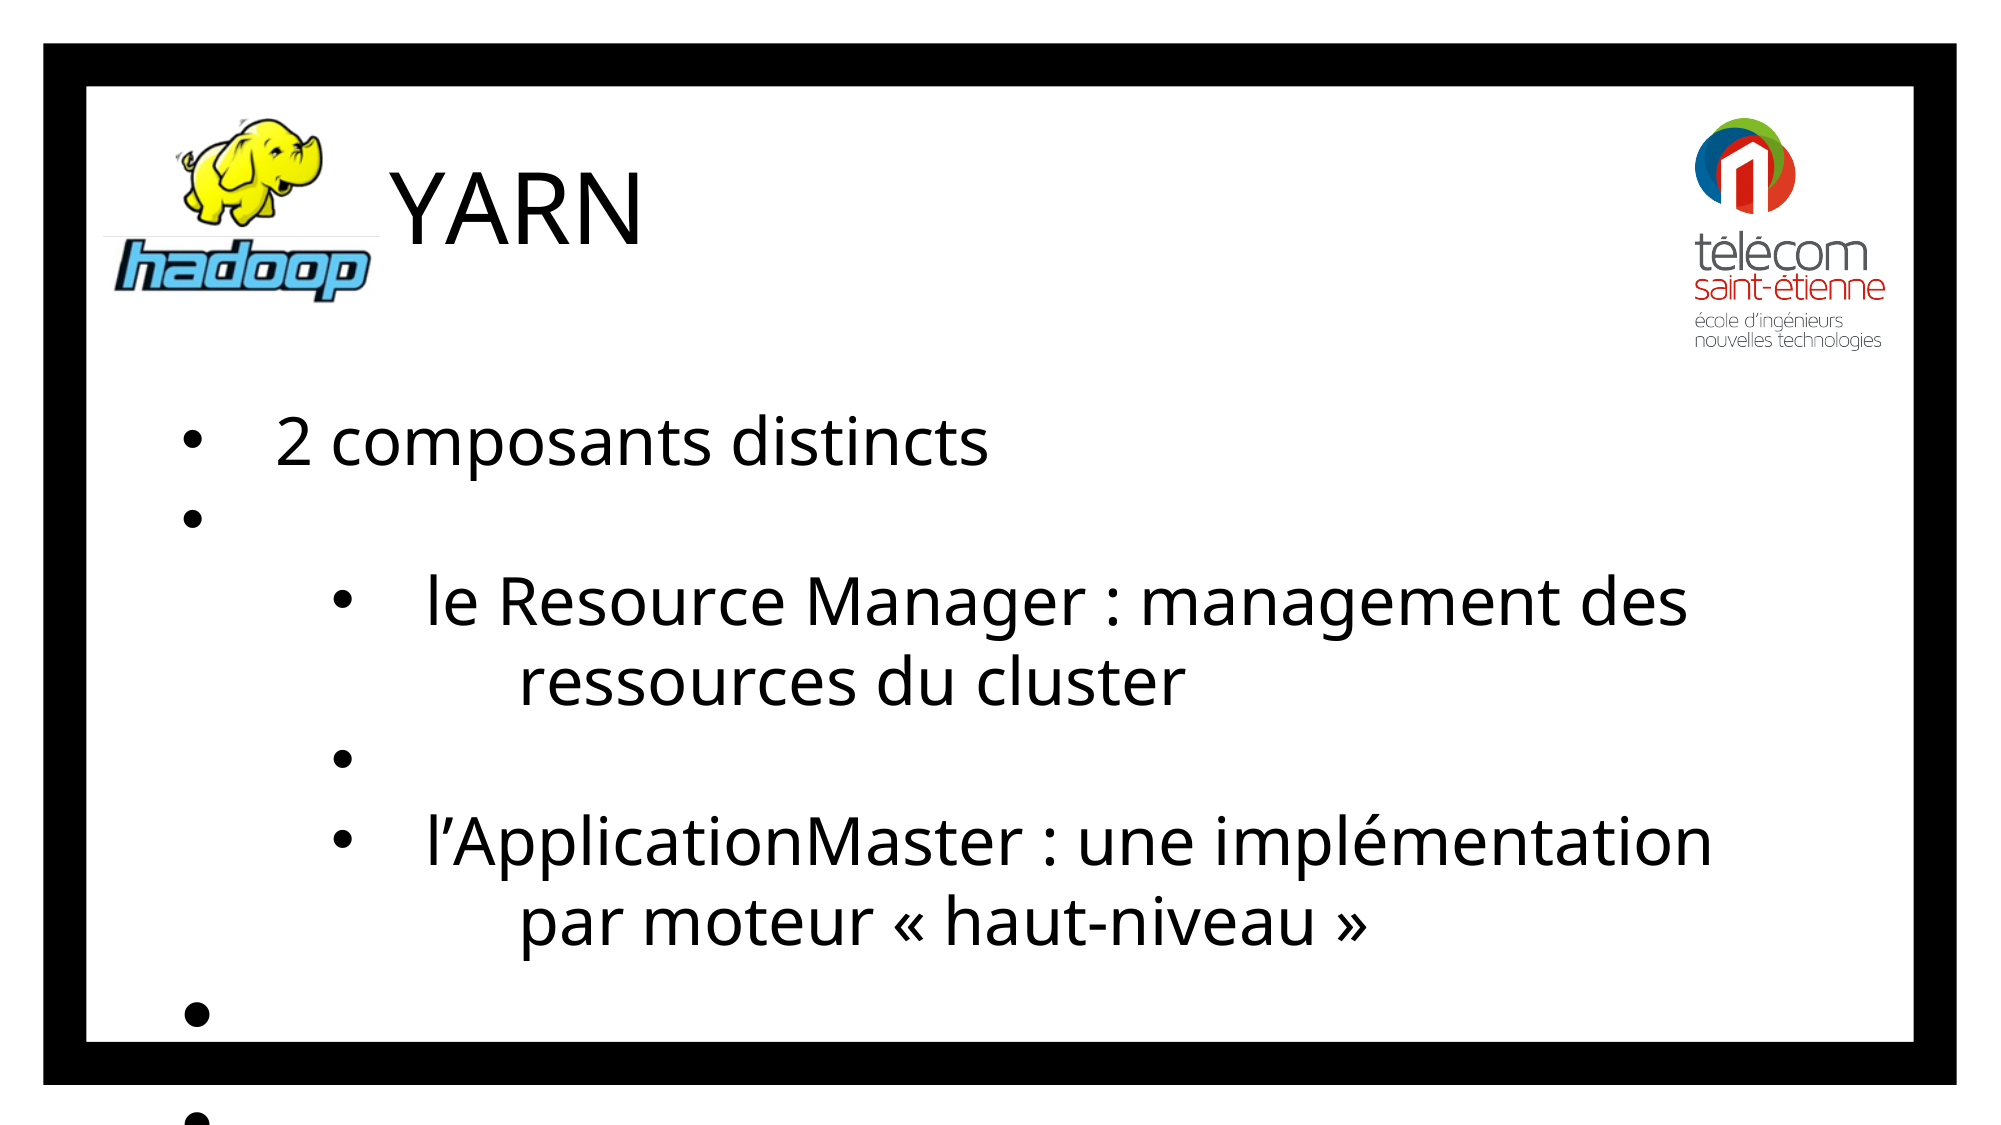

# YARN
2 composants distincts
le Resource Manager : management des ressources du cluster
l’ApplicationMaster : une implémentation par moteur « haut-niveau »